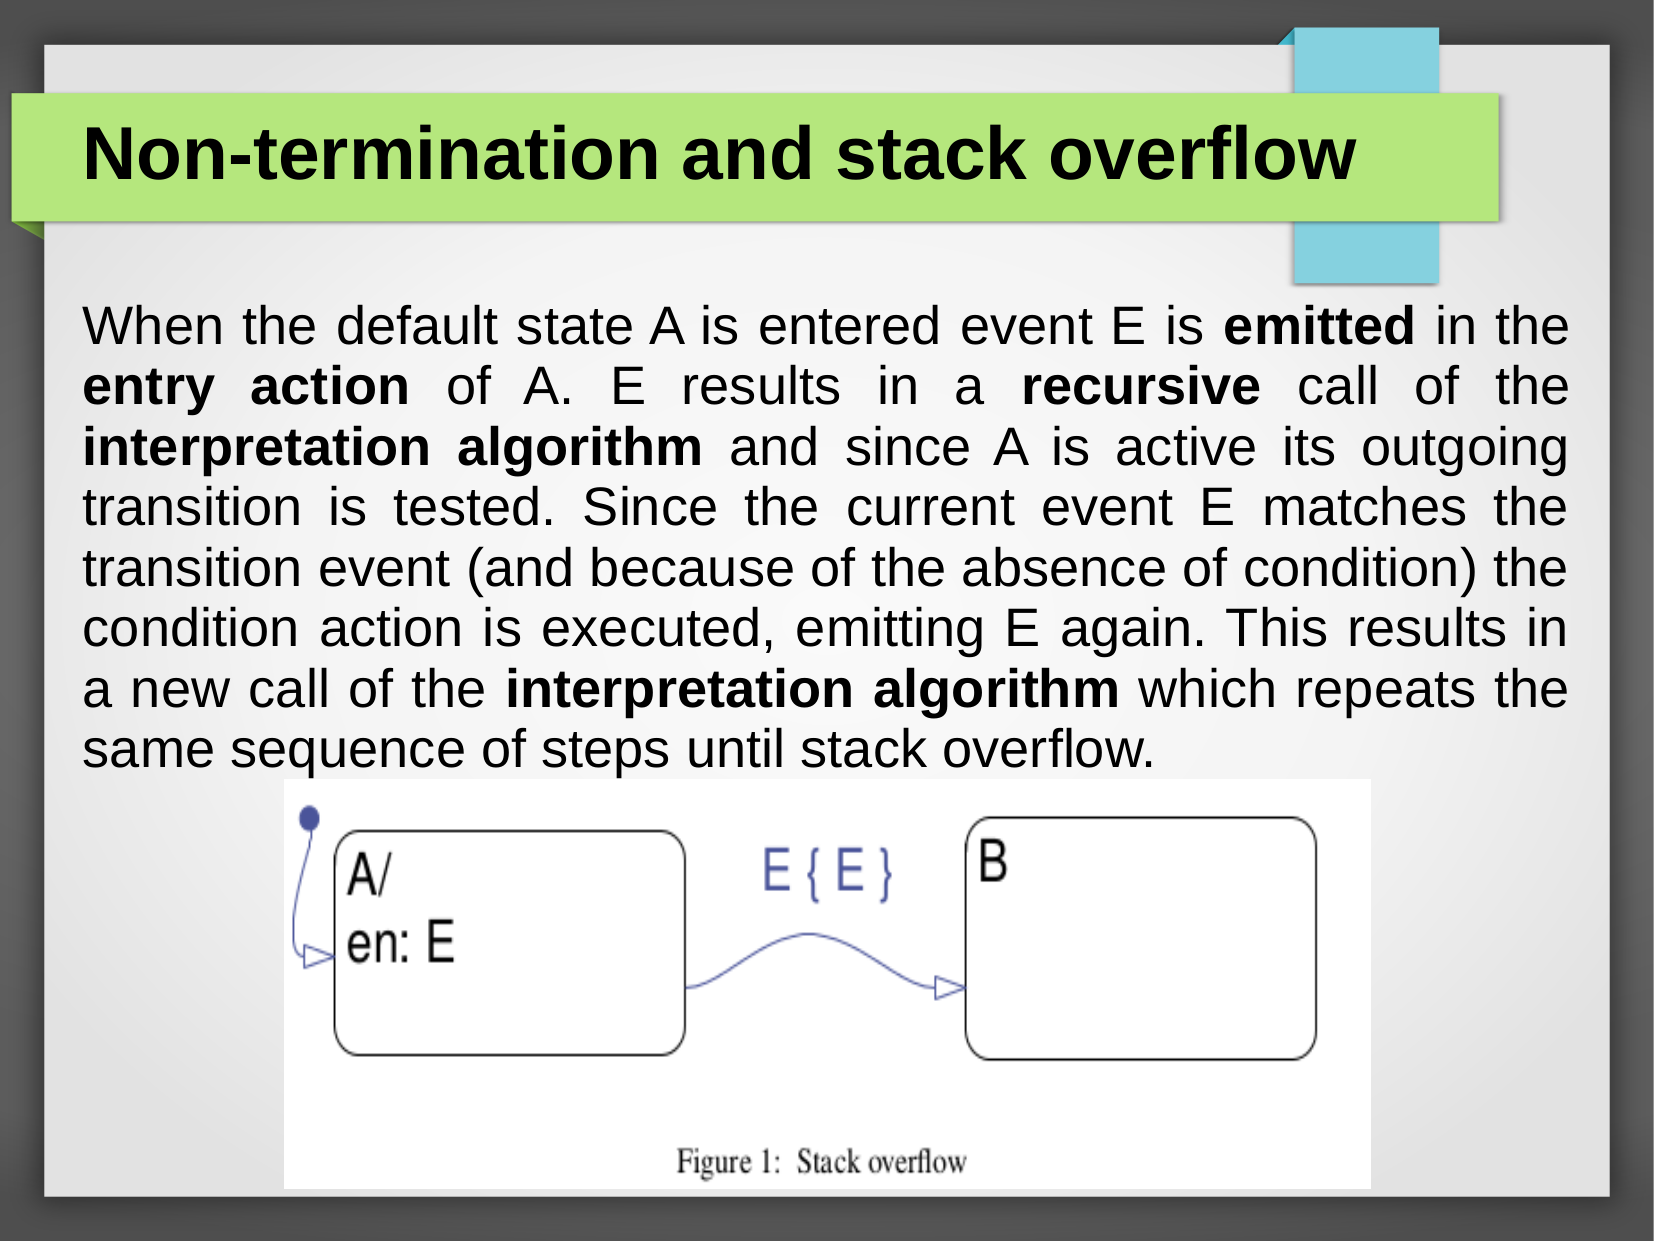

# Non-termination and stack overflow
When the default state A is entered event E is emitted in the entry action of A. E results in a recursive call of the interpretation algorithm and since A is active its outgoing transition is tested. Since the current event E matches the transition event (and because of the absence of condition) the condition action is executed, emitting E again. This results in a new call of the interpretation algorithm which repeats the same sequence of steps until stack overflow.